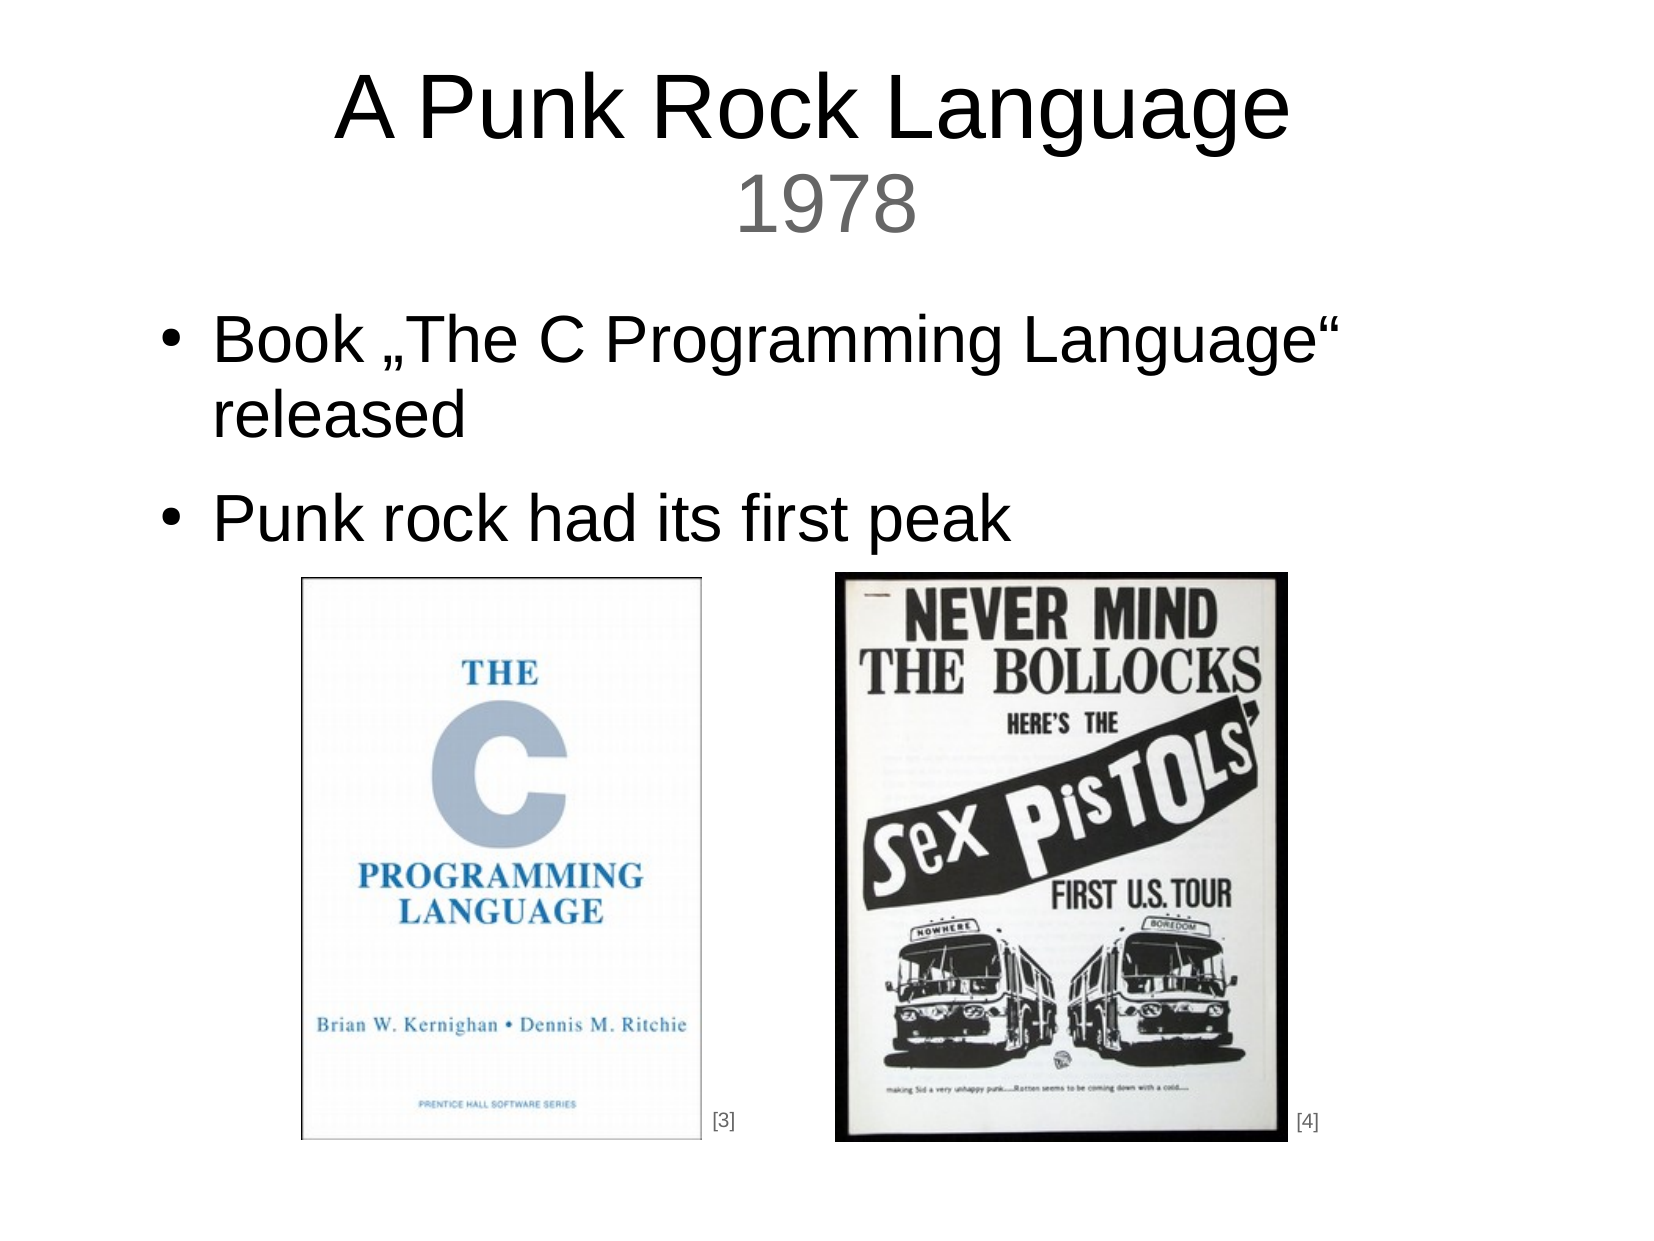

# A Punk Rock Language 1978
Book „The C Programming Language“ released
Punk rock had its first peak
[3]
[4]